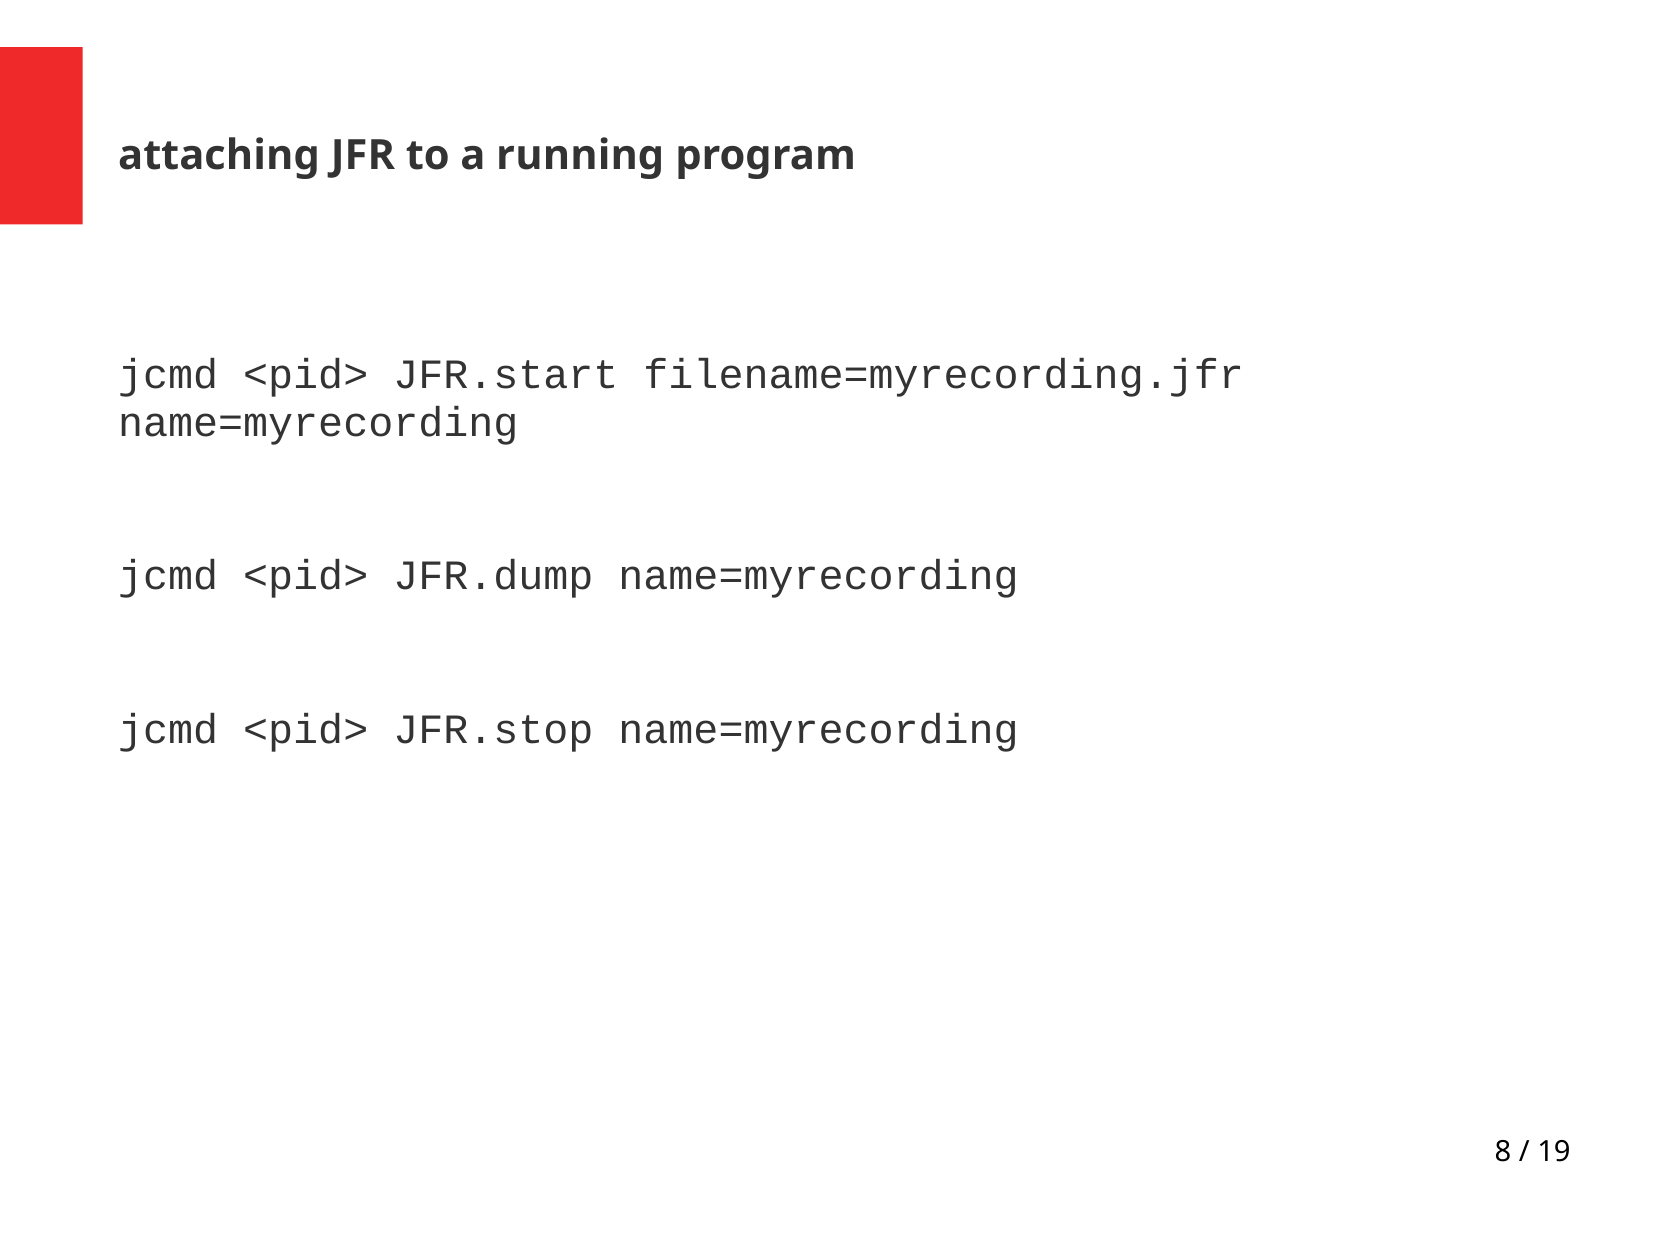

# attaching JFR to a running program
jcmd <pid> JFR.start filename=myrecording.jfr name=myrecording
jcmd <pid> JFR.dump name=myrecording
jcmd <pid> JFR.stop name=myrecording
8